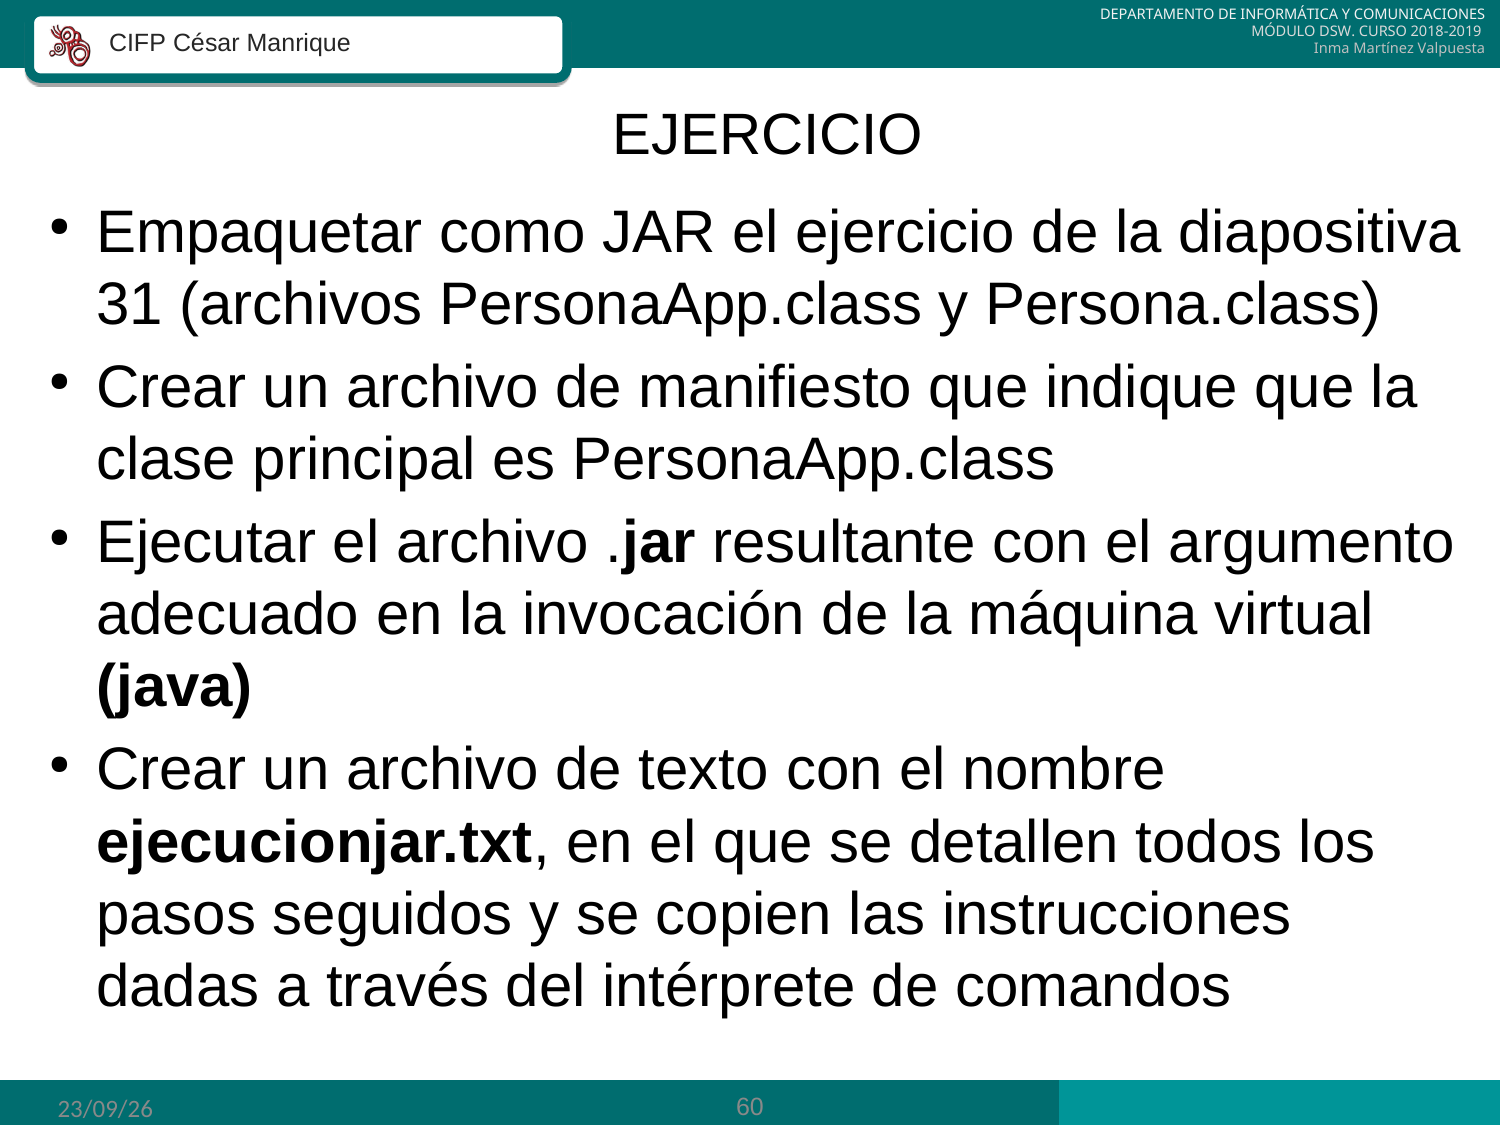

# EJERCICIO
Empaquetar como JAR el ejercicio de la diapositiva 31 (archivos PersonaApp.class y Persona.class)
Crear un archivo de manifiesto que indique que la clase principal es PersonaApp.class
Ejecutar el archivo .jar resultante con el argumento adecuado en la invocación de la máquina virtual (java)
Crear un archivo de texto con el nombre ejecucionjar.txt, en el que se detallen todos los pasos seguidos y se copien las instrucciones dadas a través del intérprete de comandos